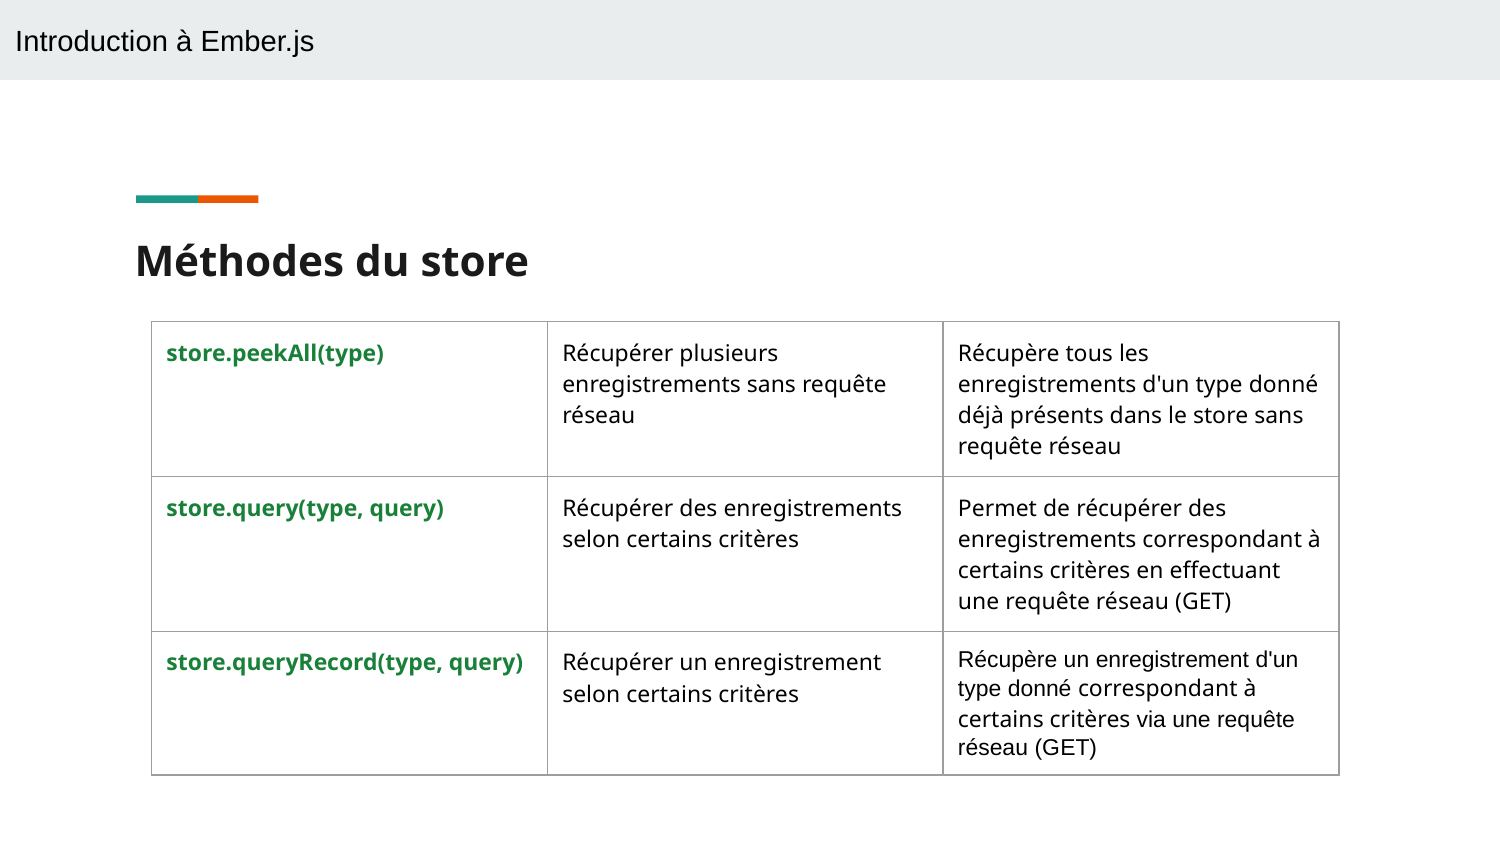

# Méthodes du store
| store.peekAll(type) | Récupérer plusieurs enregistrements sans requête réseau | Récupère tous les enregistrements d'un type donné déjà présents dans le store sans requête réseau |
| --- | --- | --- |
| store.query(type, query) | Récupérer des enregistrements selon certains critères | Permet de récupérer des enregistrements correspondant à certains critères en effectuant une requête réseau (GET) |
| store.queryRecord(type, query) | Récupérer un enregistrement selon certains critères | Récupère un enregistrement d'un type donné correspondant à certains critères via une requête réseau (GET) |